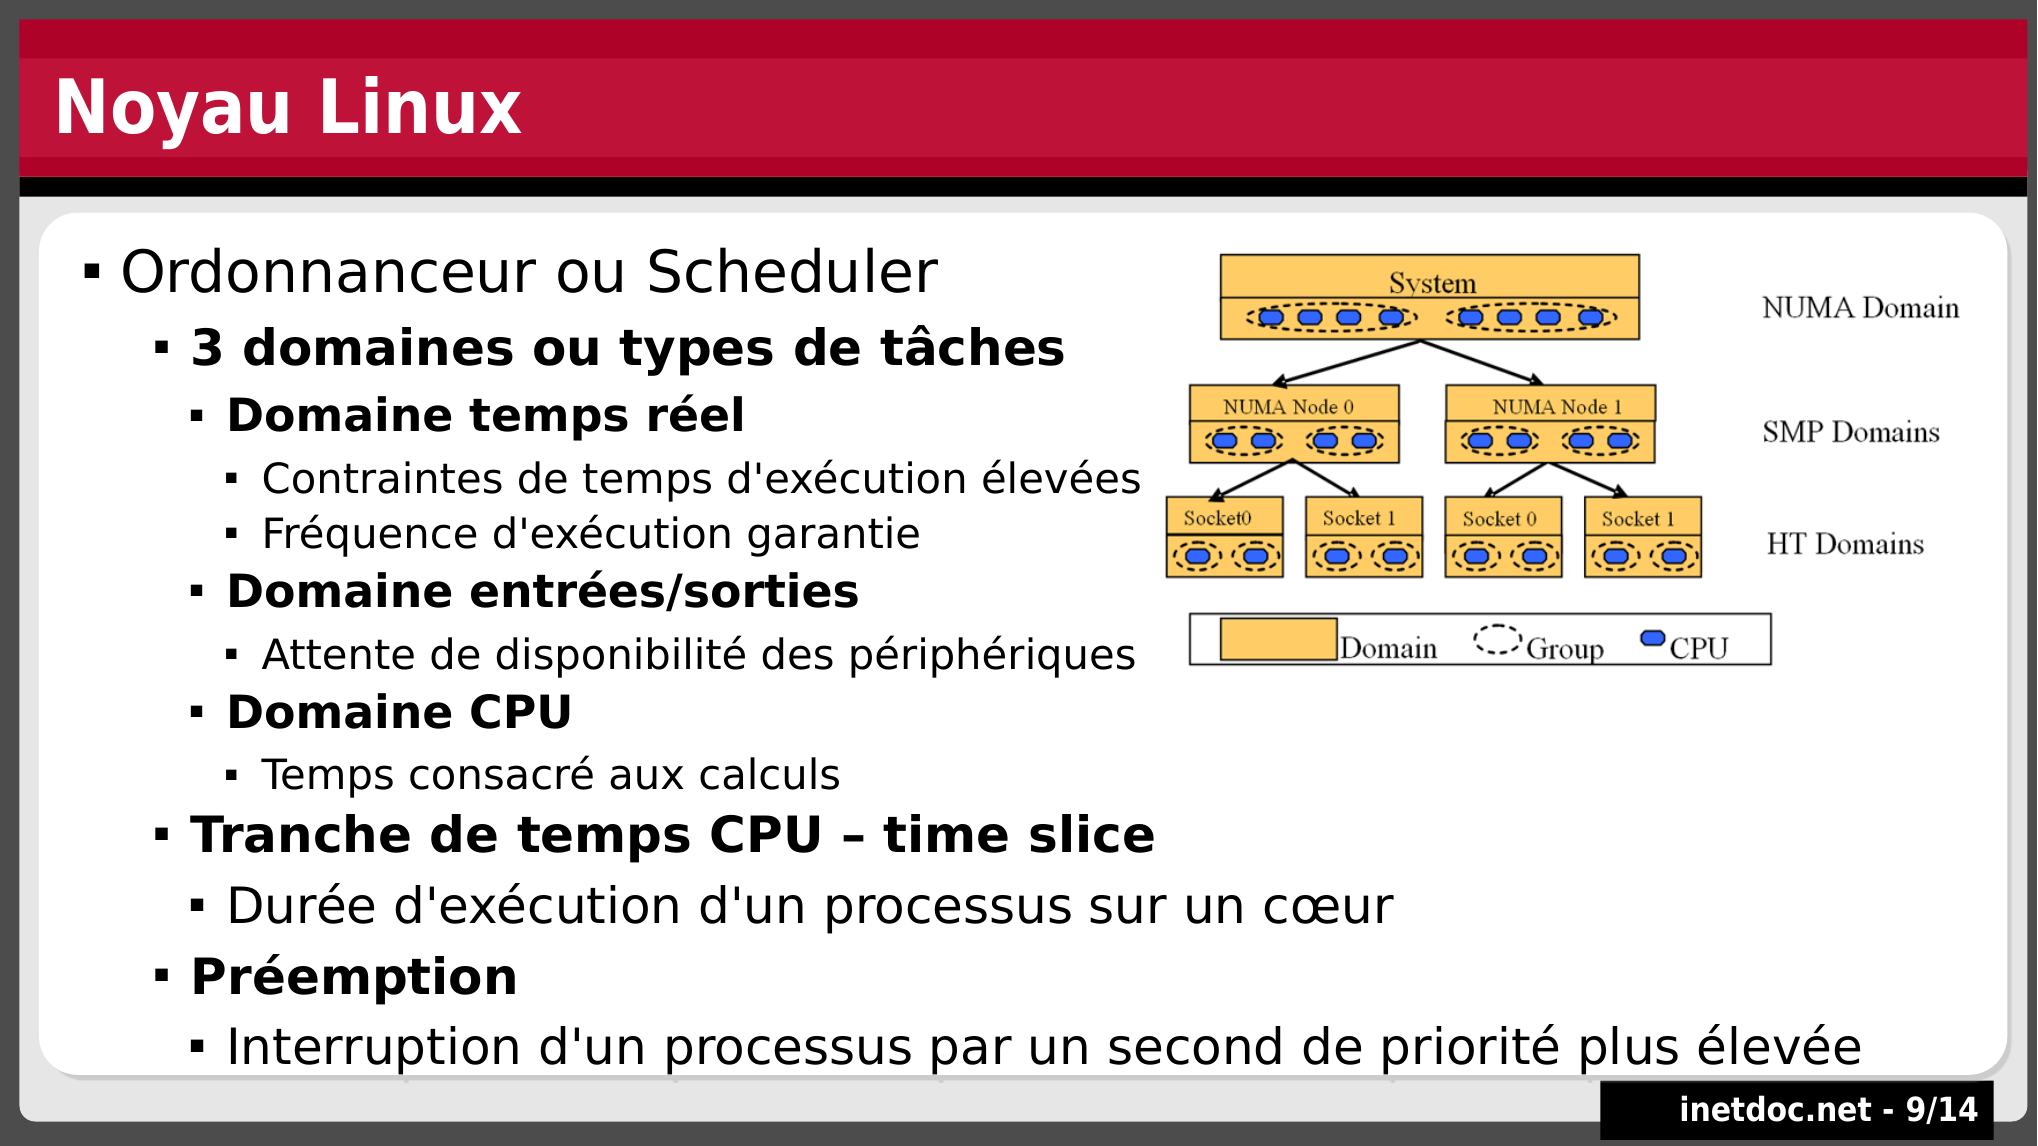

Noyau Linux
Ordonnanceur ou Scheduler
3 domaines ou types de tâches
Domaine temps réel
Contraintes de temps d'exécution élevées
Fréquence d'exécution garantie
Domaine entrées/sorties
Attente de disponibilité des périphériques
Domaine CPU
Temps consacré aux calculs
Tranche de temps CPU – time slice
Durée d'exécution d'un processus sur un cœur
Préemption
Interruption d'un processus par un second de priorité plus élevée
inetdoc.net - /14